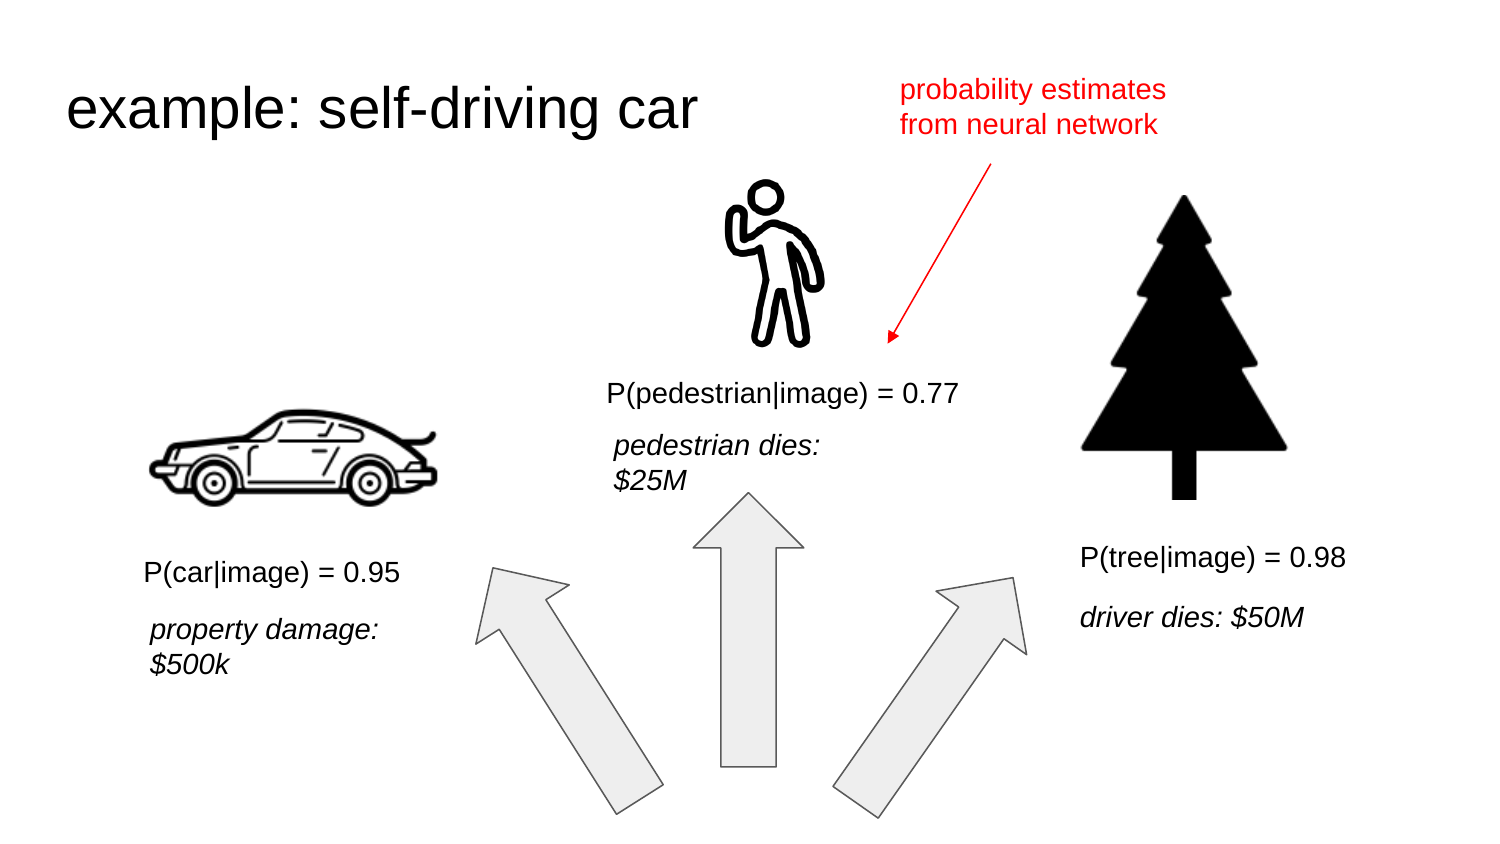

# example: self-driving car
probability estimates from neural network
P(pedestrian|image) = 0.77
pedestrian dies: $25M
P(tree|image) = 0.98
P(car|image) = 0.95
driver dies: $50M
property damage: $500k